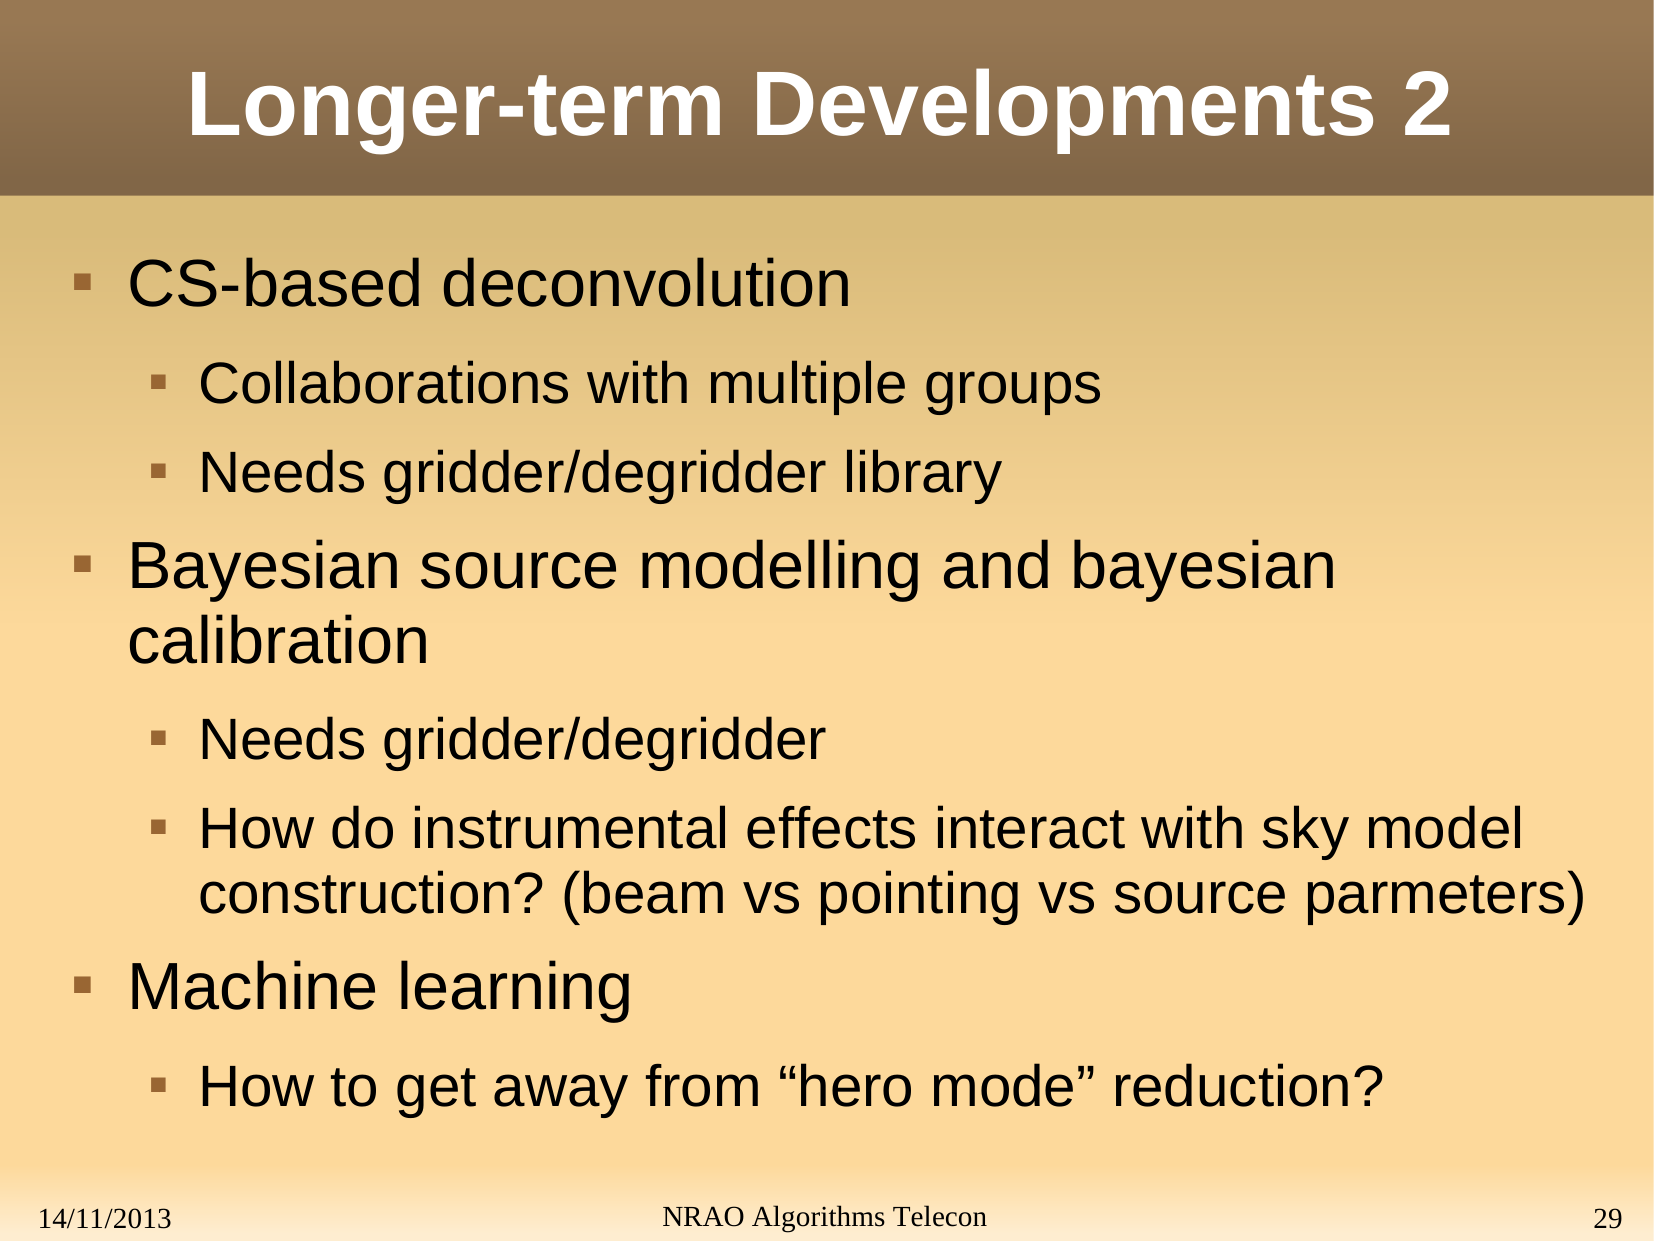

# Longer-term Developments 2
CS-based deconvolution
Collaborations with multiple groups
Needs gridder/degridder library
Bayesian source modelling and bayesian calibration
Needs gridder/degridder
How do instrumental effects interact with sky model construction? (beam vs pointing vs source parmeters)
Machine learning
How to get away from “hero mode” reduction?
NRAO Algorithms Telecon
14/11/2013
29